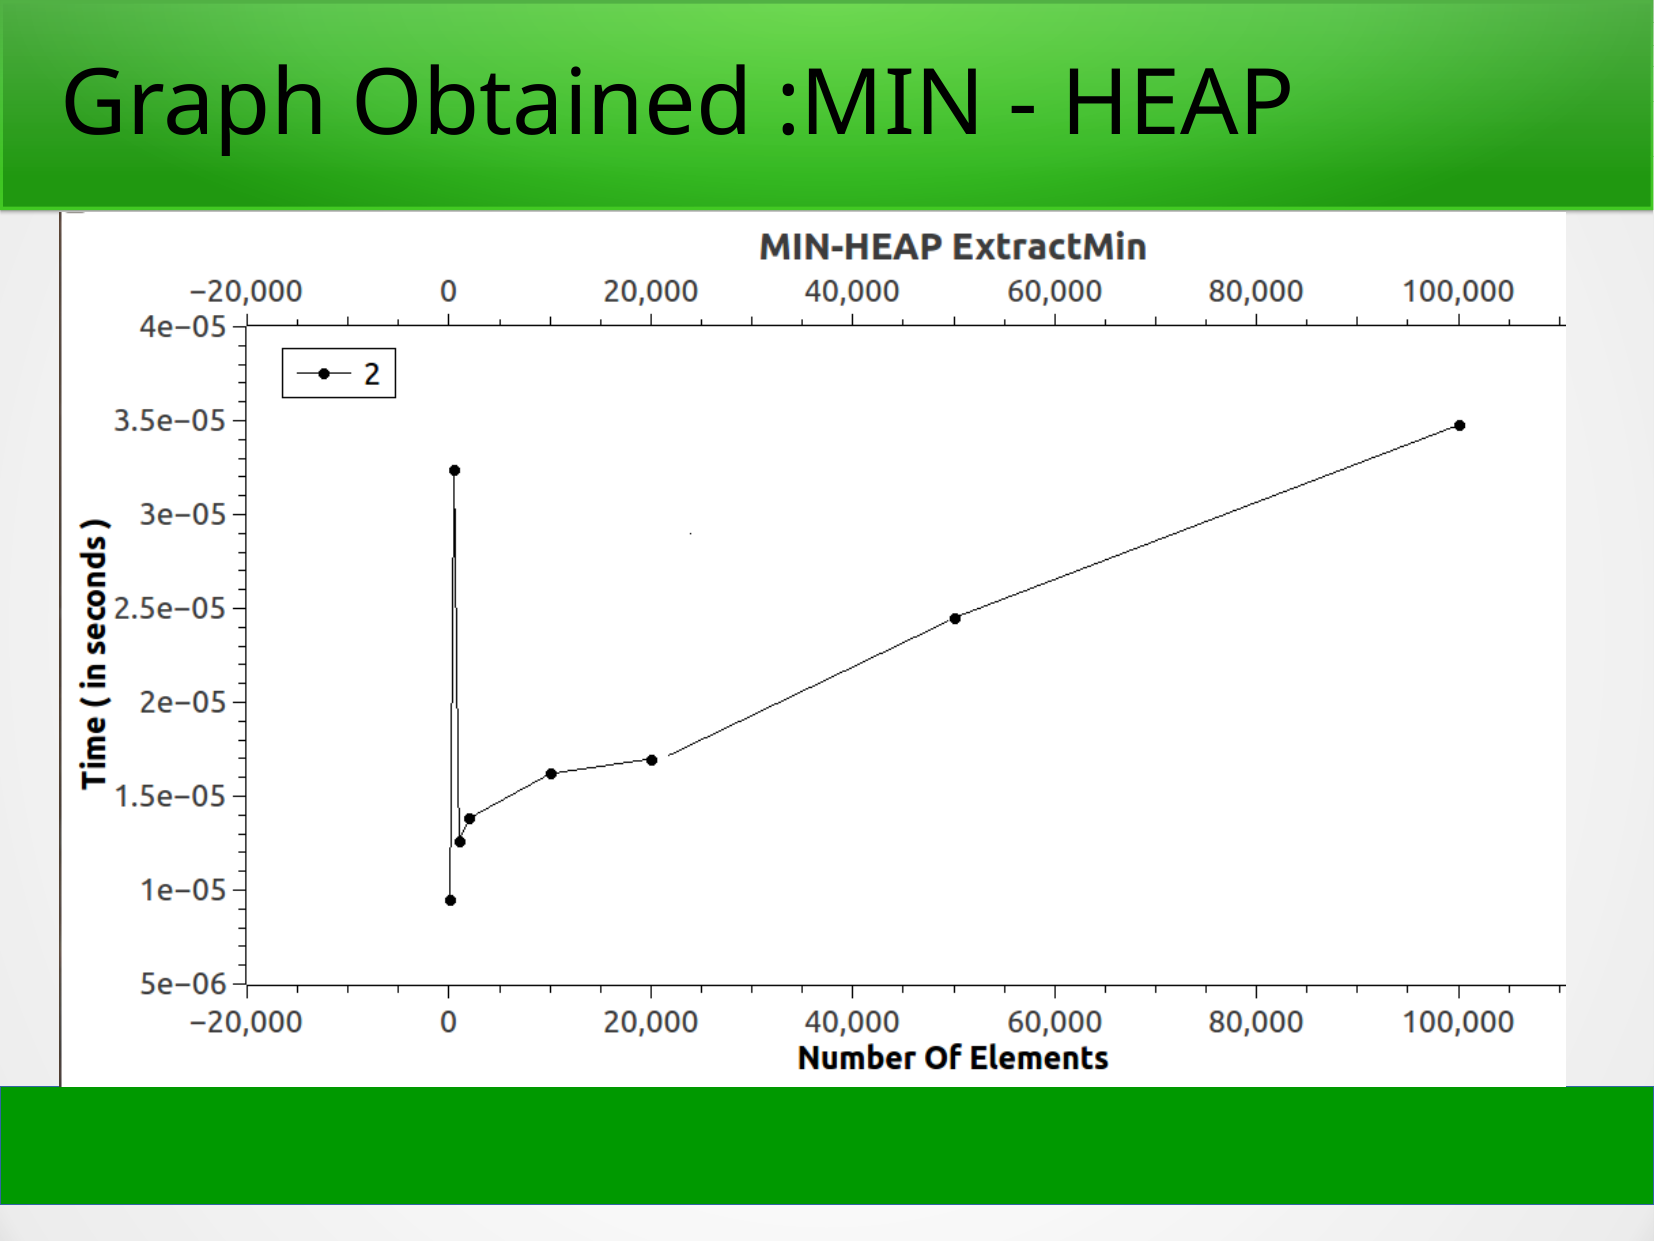

Graph Obtained :MIN - HEAP
12/26/03
AVL Trees - Lecture 8
47